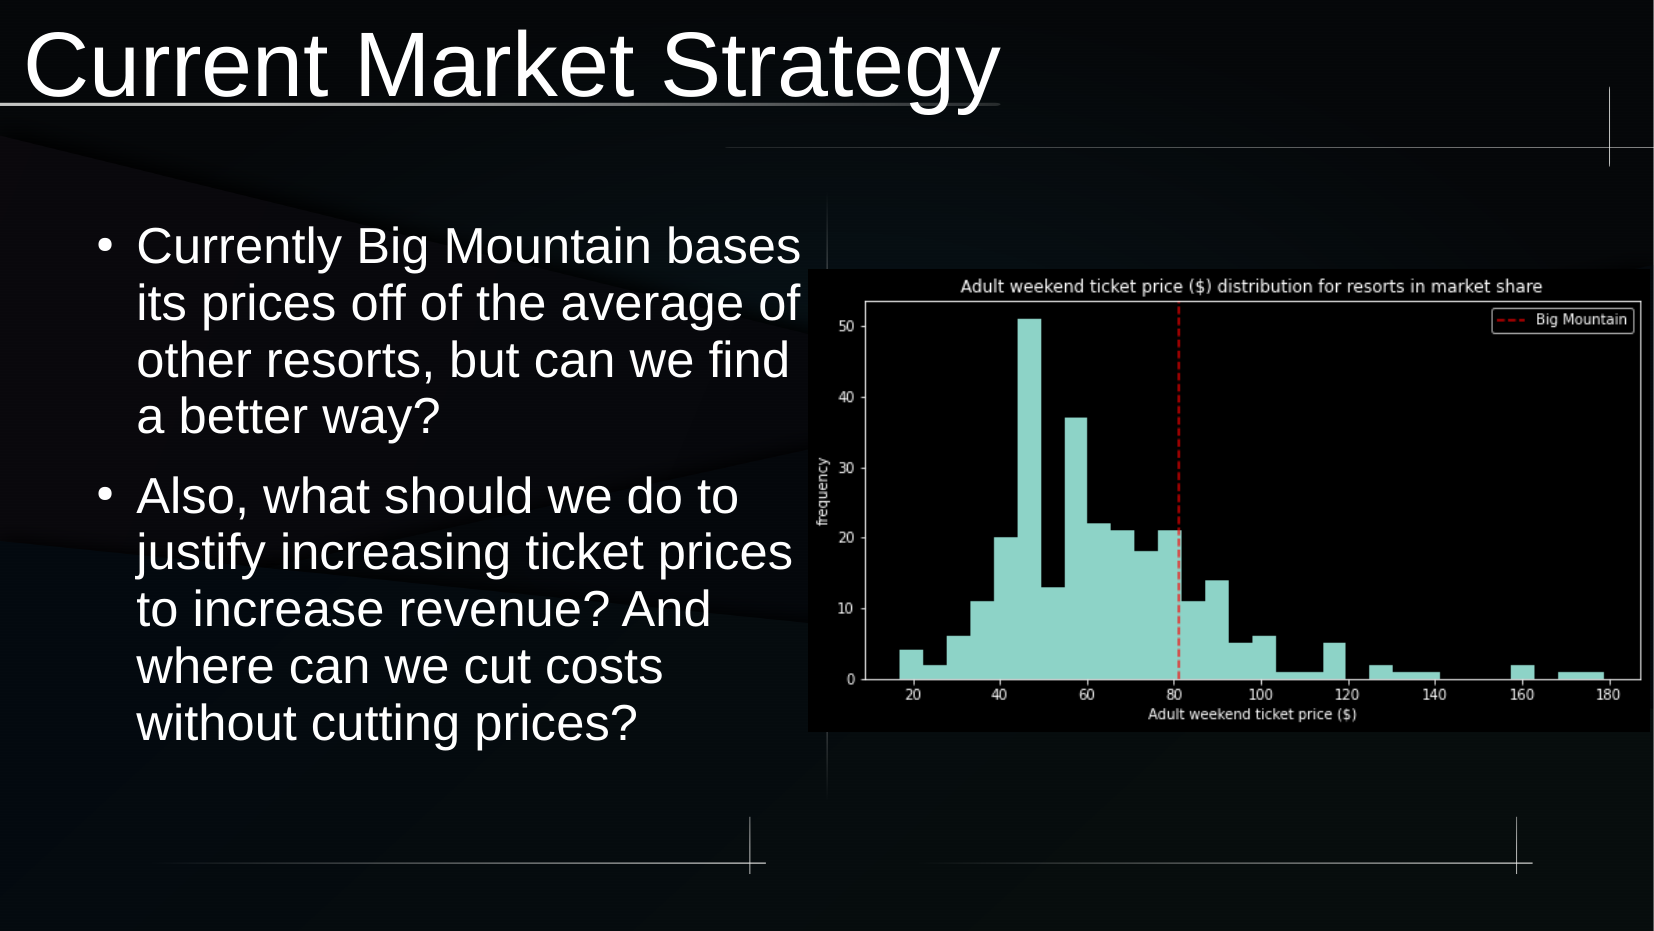

# Current Market Strategy
Currently Big Mountain bases its prices off of the average of other resorts, but can we find a better way?
Also, what should we do to justify increasing ticket prices to increase revenue? And where can we cut costs without cutting prices?